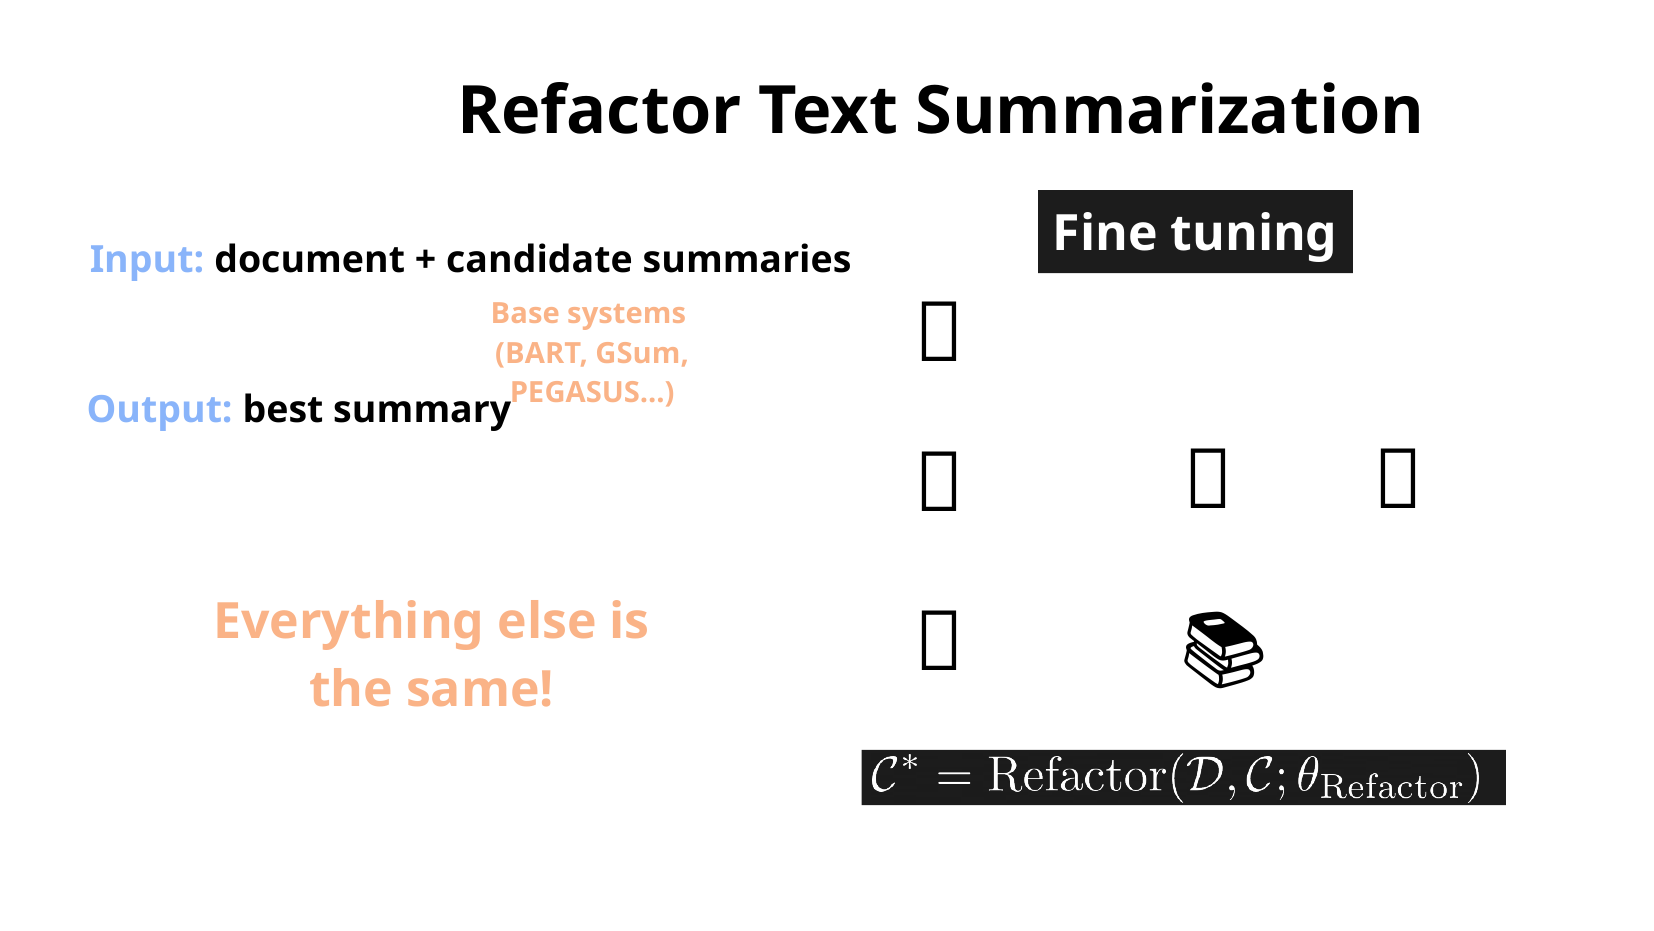

Refactor Text Summarization
Fine tuning
Input: document + candidate summaries
📄
Base systems
(BART, GSum, PEGASUS...)
Output: best summary
🤖
📄
📄
📄
Everything else is the same!
📚